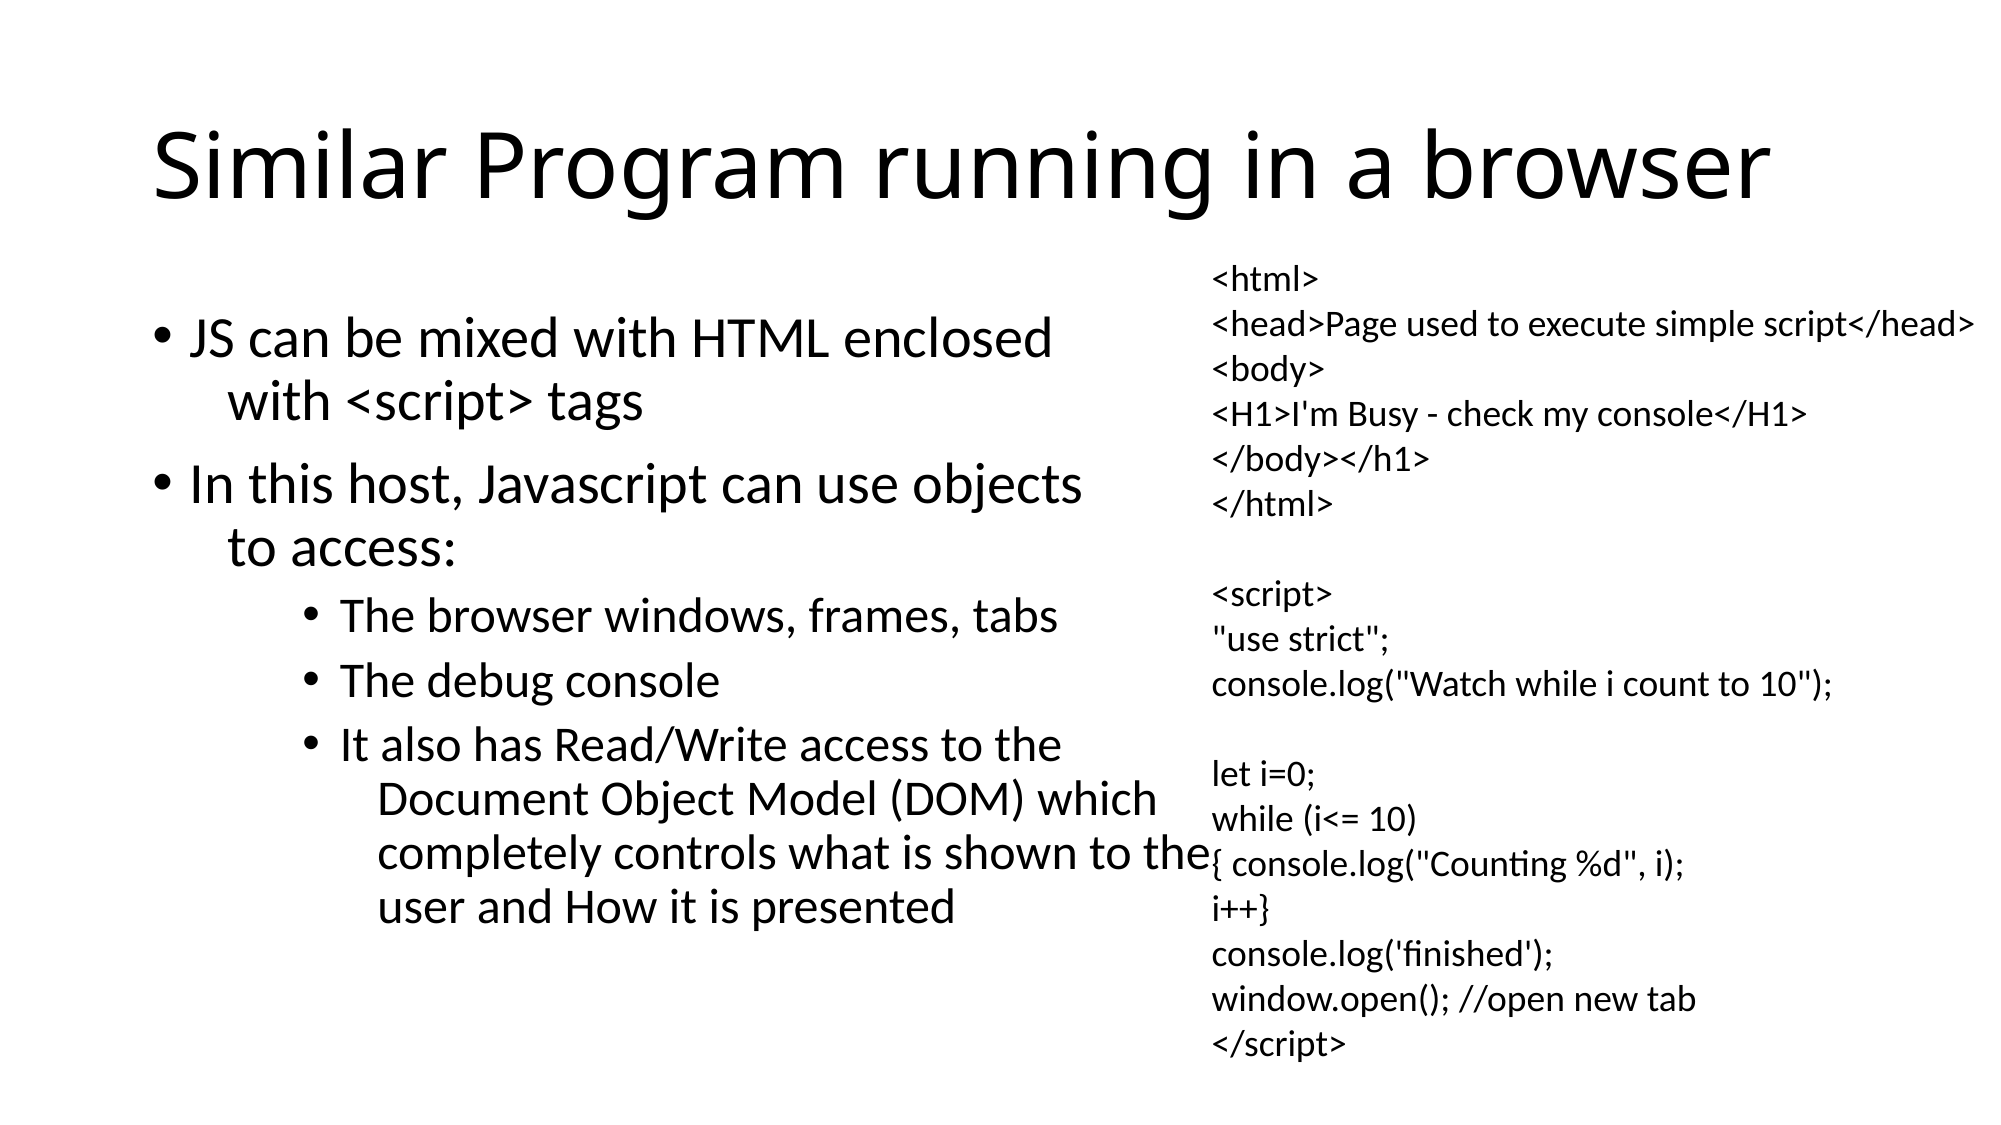

# Similar Program running in a browser
<html>
<head>Page used to execute simple script</head>
<body>
<H1>I'm Busy - check my console</H1>
</body></h1>
</html>
<script>
"use strict";
console.log("Watch while i count to 10");
let i=0;
while (i<= 10)
{ console.log("Counting %d", i);
i++}
console.log('finished');
window.open(); //open new tab
</script>
JS can be mixed with HTML enclosed
with <script> tags
In this host, Javascript can use objects
to access:
The browser windows, frames, tabs
The debug console
It also has Read/Write access to the
Document Object Model (DOM) which
completely controls what is shown to the
user and How it is presented